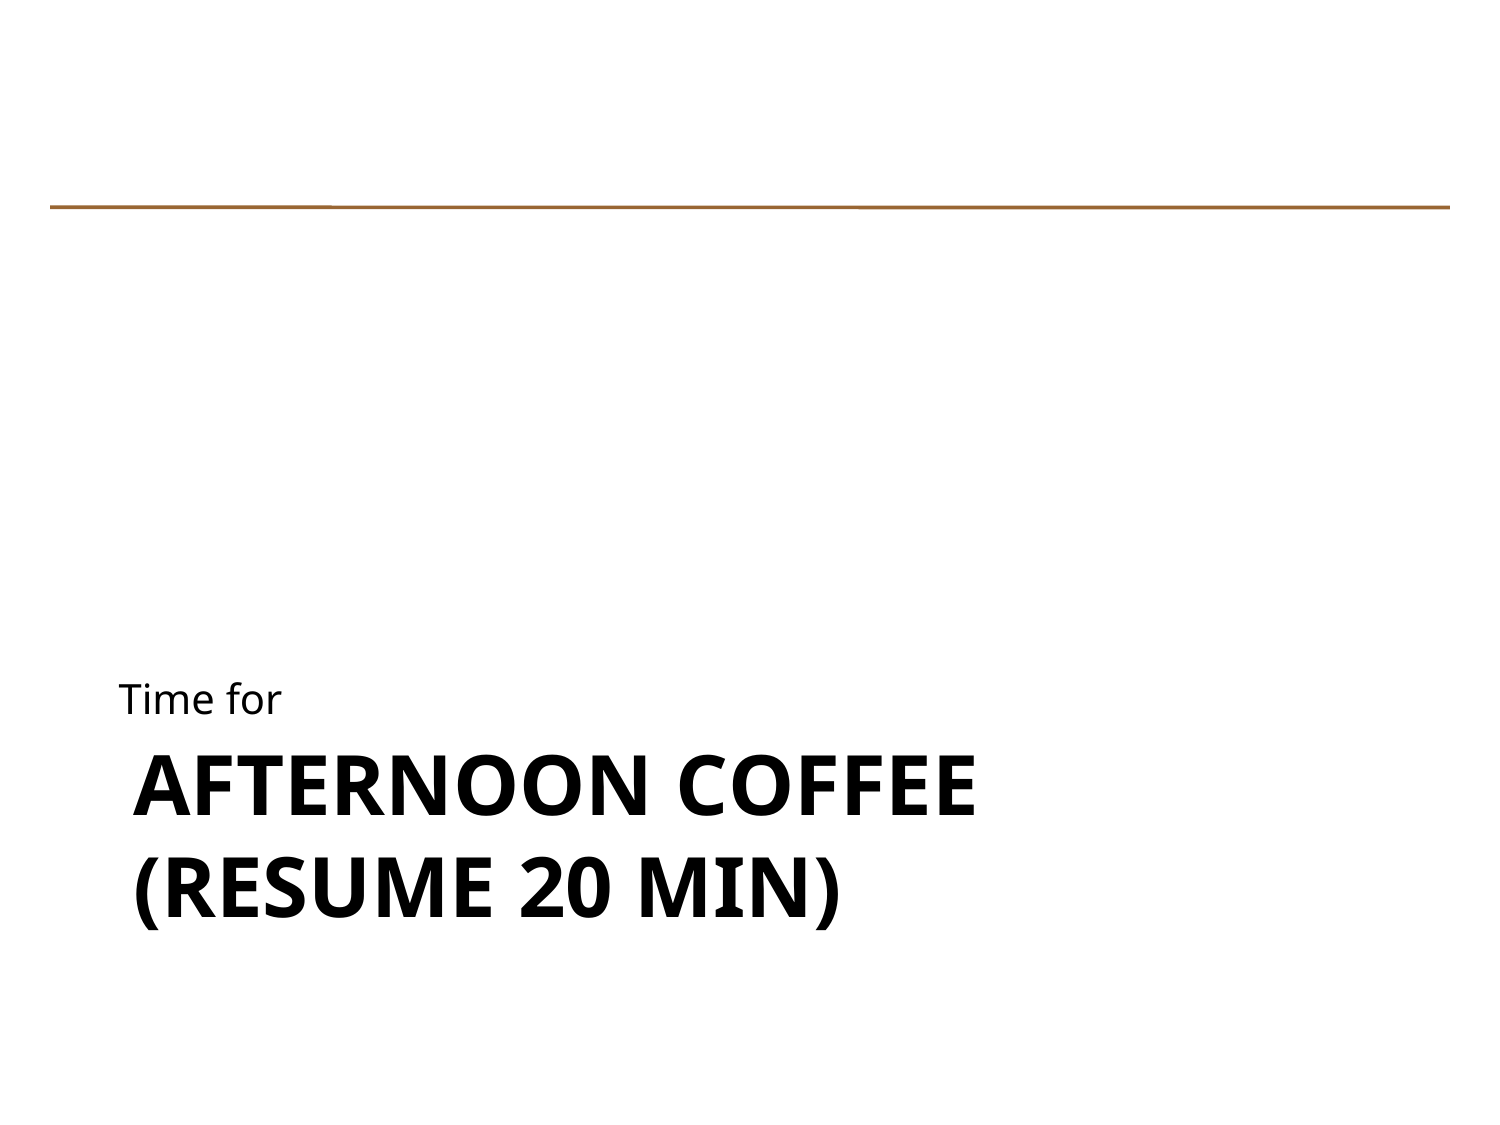

Time for
AFTERNOON COFFEE
(RESUME 20 MIN)‏